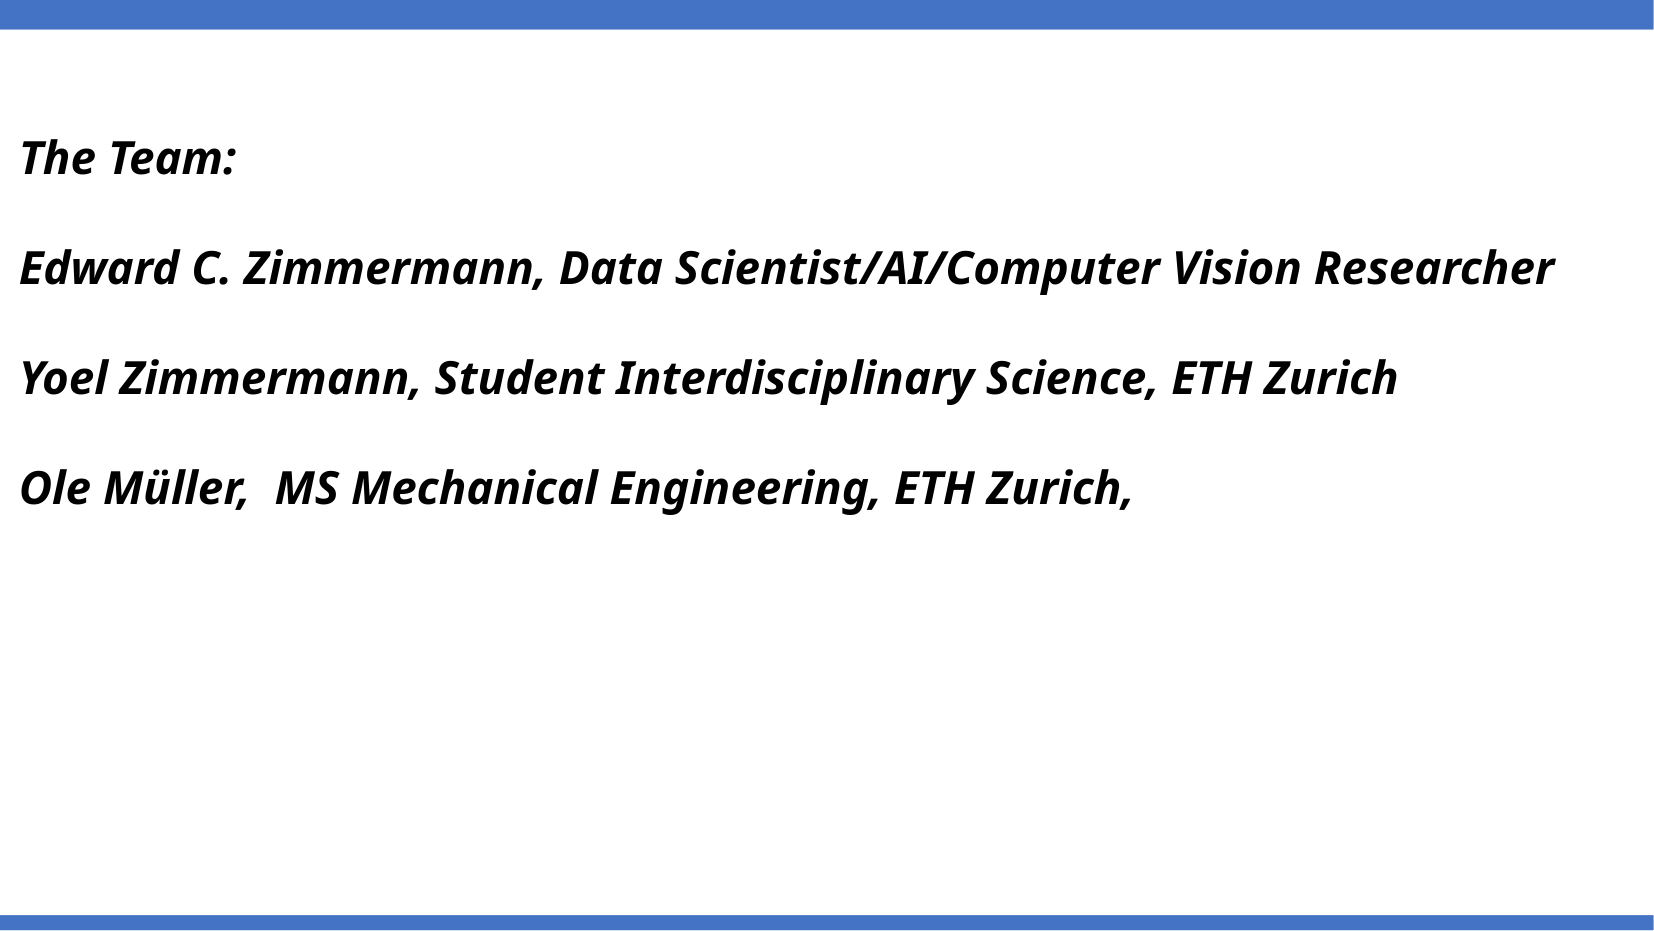

#
The Team:
Edward C. Zimmermann, Data Scientist/AI/Computer Vision Researcher
Yoel Zimmermann, Student Interdisciplinary Science, ETH Zurich
Ole Müller, MS Mechanical Engineering, ETH Zurich,